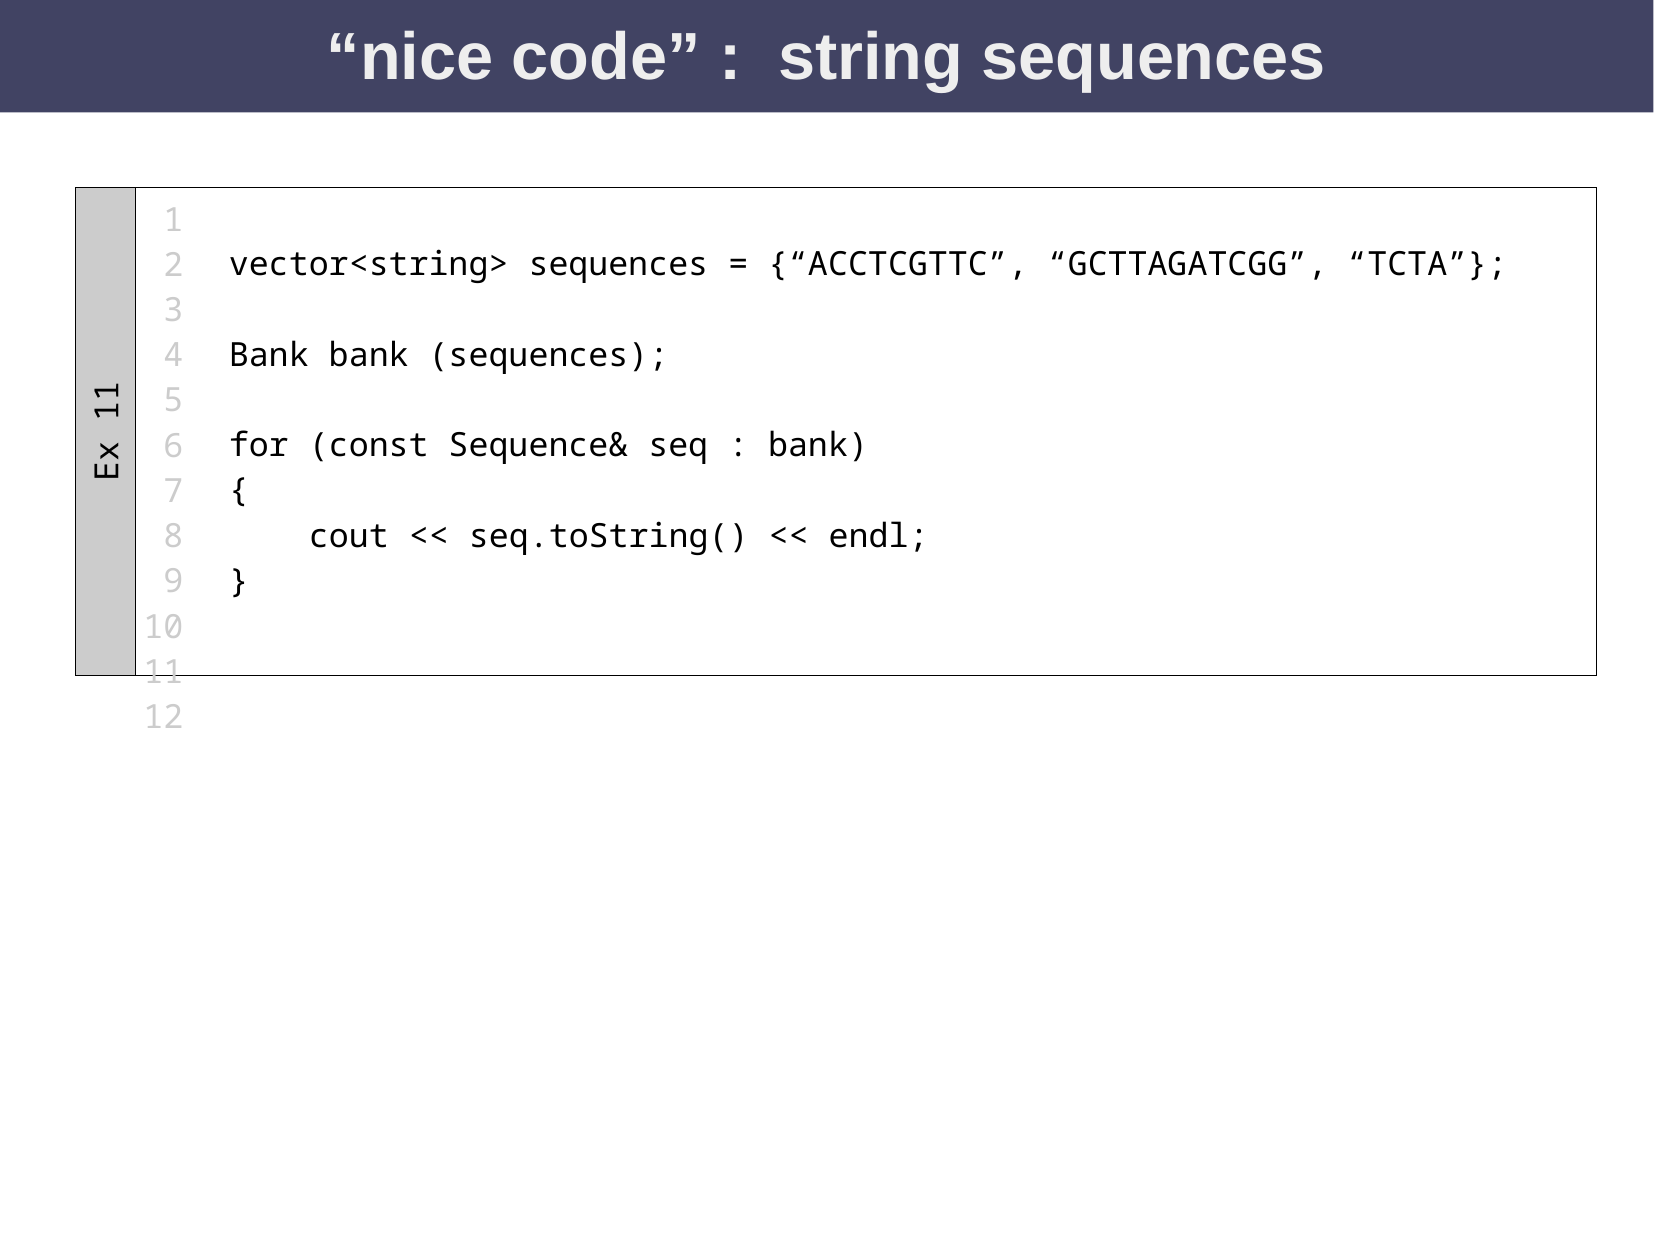

“nice code” : string sequences
 vector<string> sequences = {“ACCTCGTTC”, “GCTTAGATCGG”, “TCTA”};
 Bank bank (sequences);
 for (const Sequence& seq : bank)
 {
 cout << seq.toString() << endl;
 }
 1
 2
 3
 4
 5
 6
 7
 8
 9
10
11
12
Ex 11